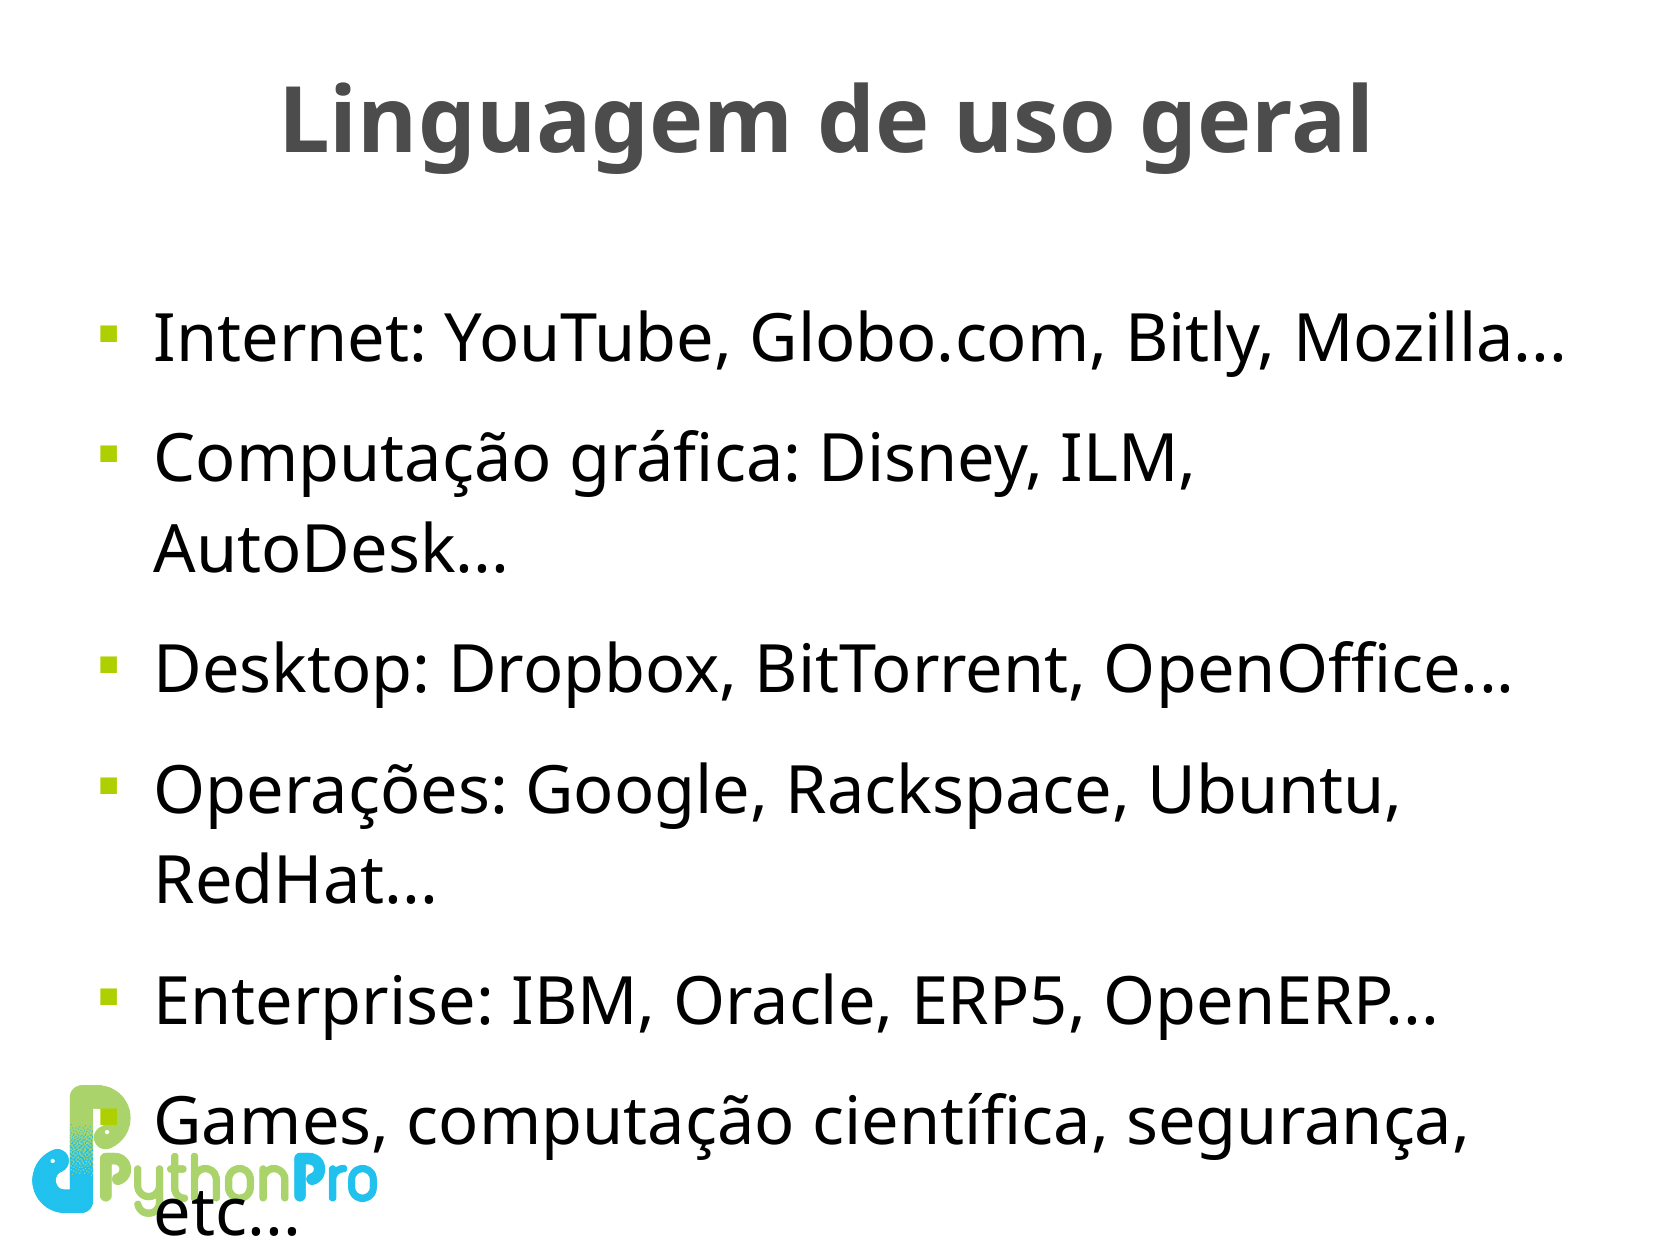

# Linguagem de uso geral
Internet: YouTube, Globo.com, Bitly, Mozilla...
Computação gráfica: Disney, ILM, AutoDesk...
Desktop: Dropbox, BitTorrent, OpenOffice...
Operações: Google, Rackspace, Ubuntu, RedHat...
Enterprise: IBM, Oracle, ERP5, OpenERP...
Games, computação científica, segurança, etc...